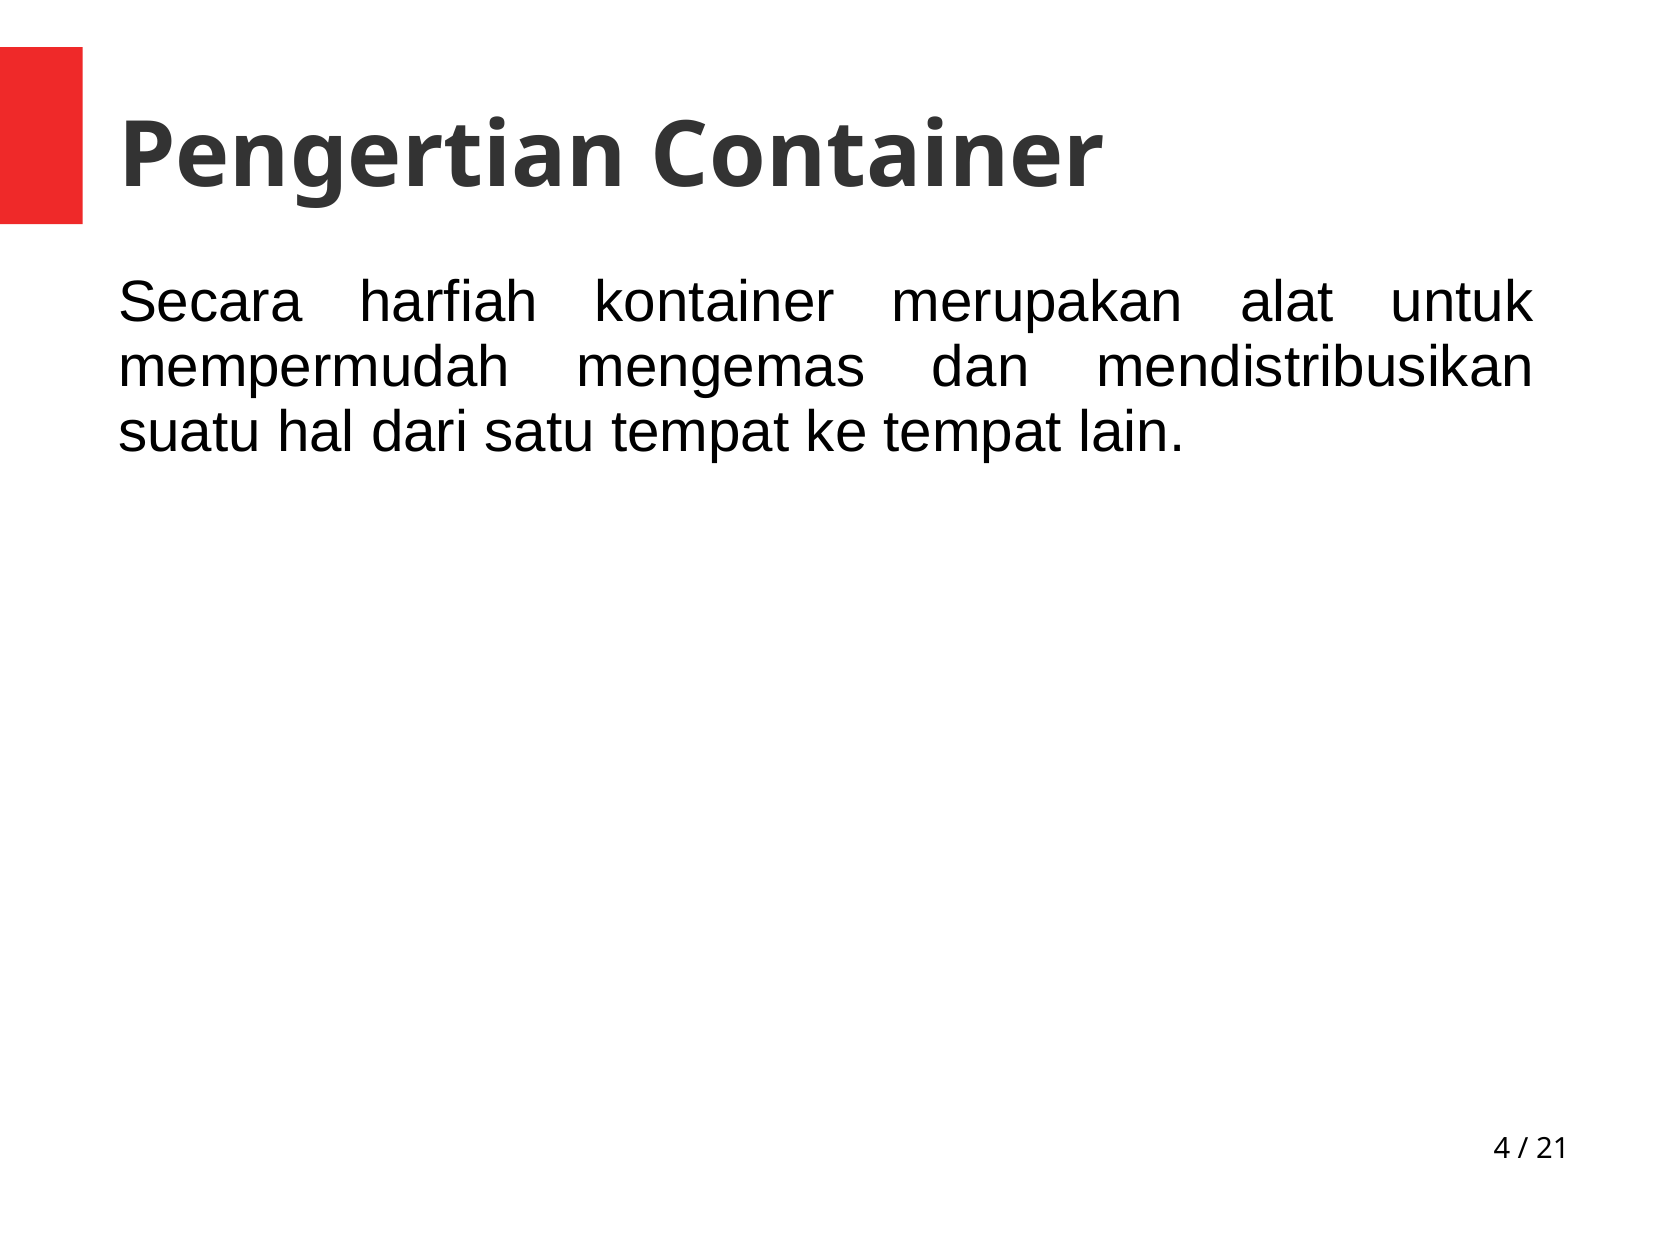

# Pengertian Container
Secara harfiah kontainer merupakan alat untuk mempermudah mengemas dan mendistribusikan suatu hal dari satu tempat ke tempat lain.
4